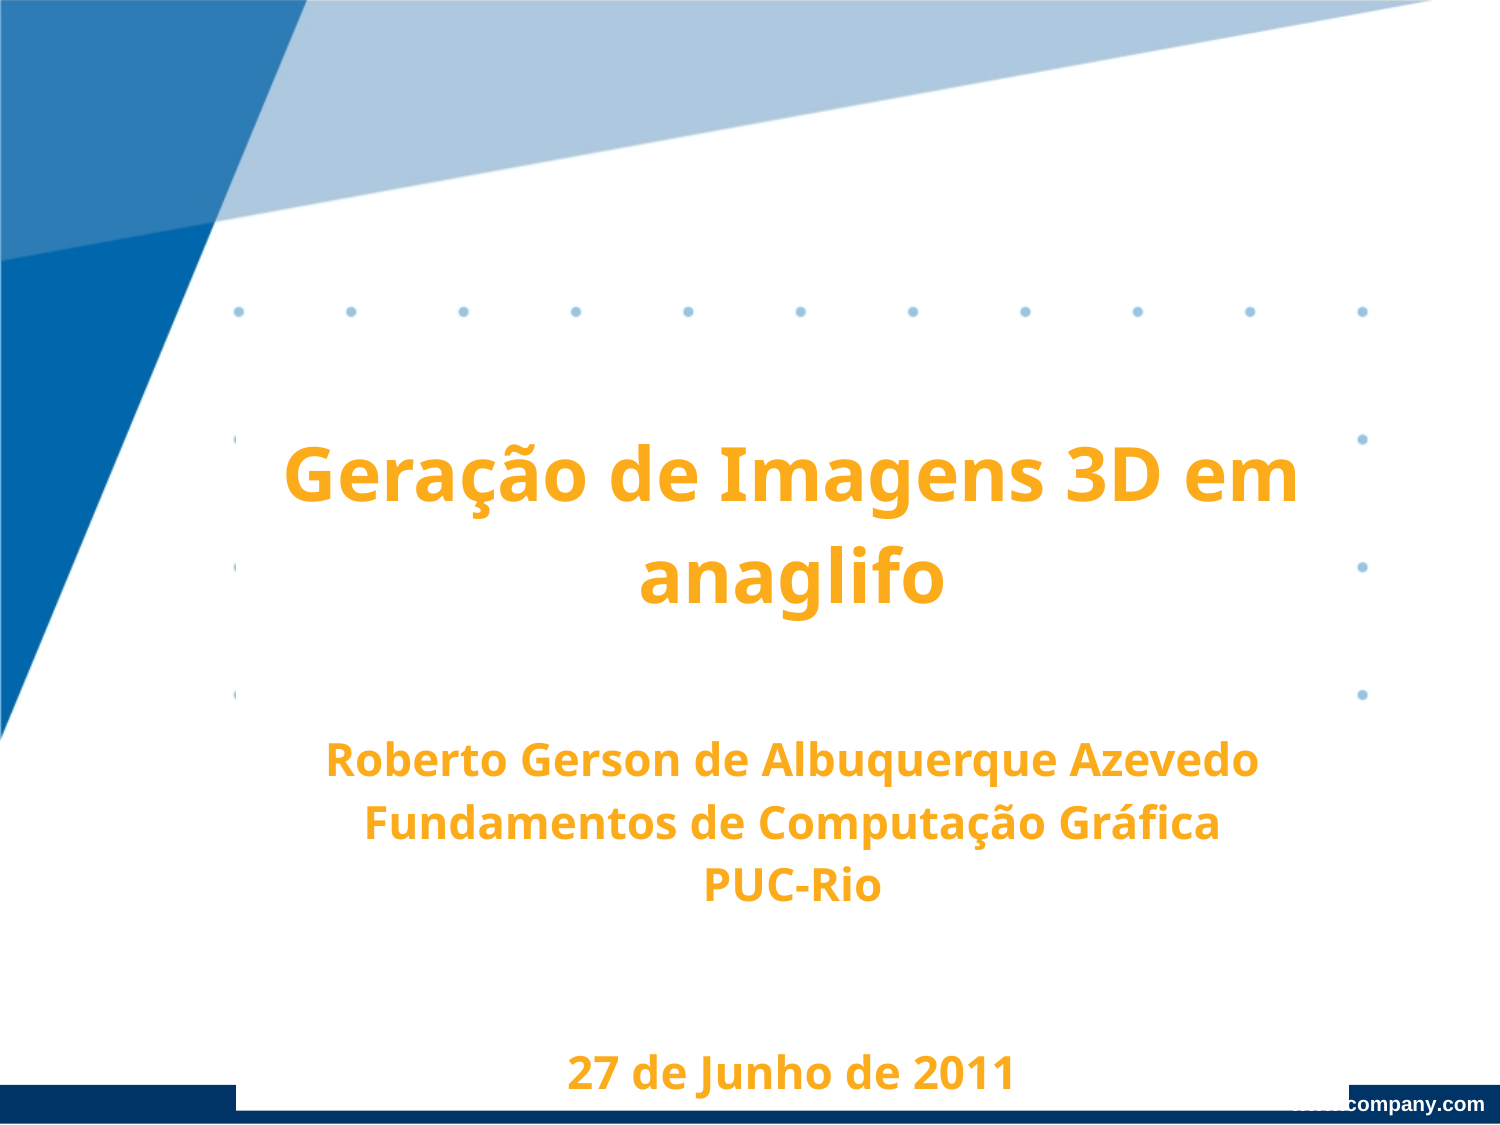

# Geração de Imagens 3D em anaglifo Roberto Gerson de Albuquerque Azevedo Fundamentos de Computação Gráfica PUC-Rio 27 de Junho de 2011